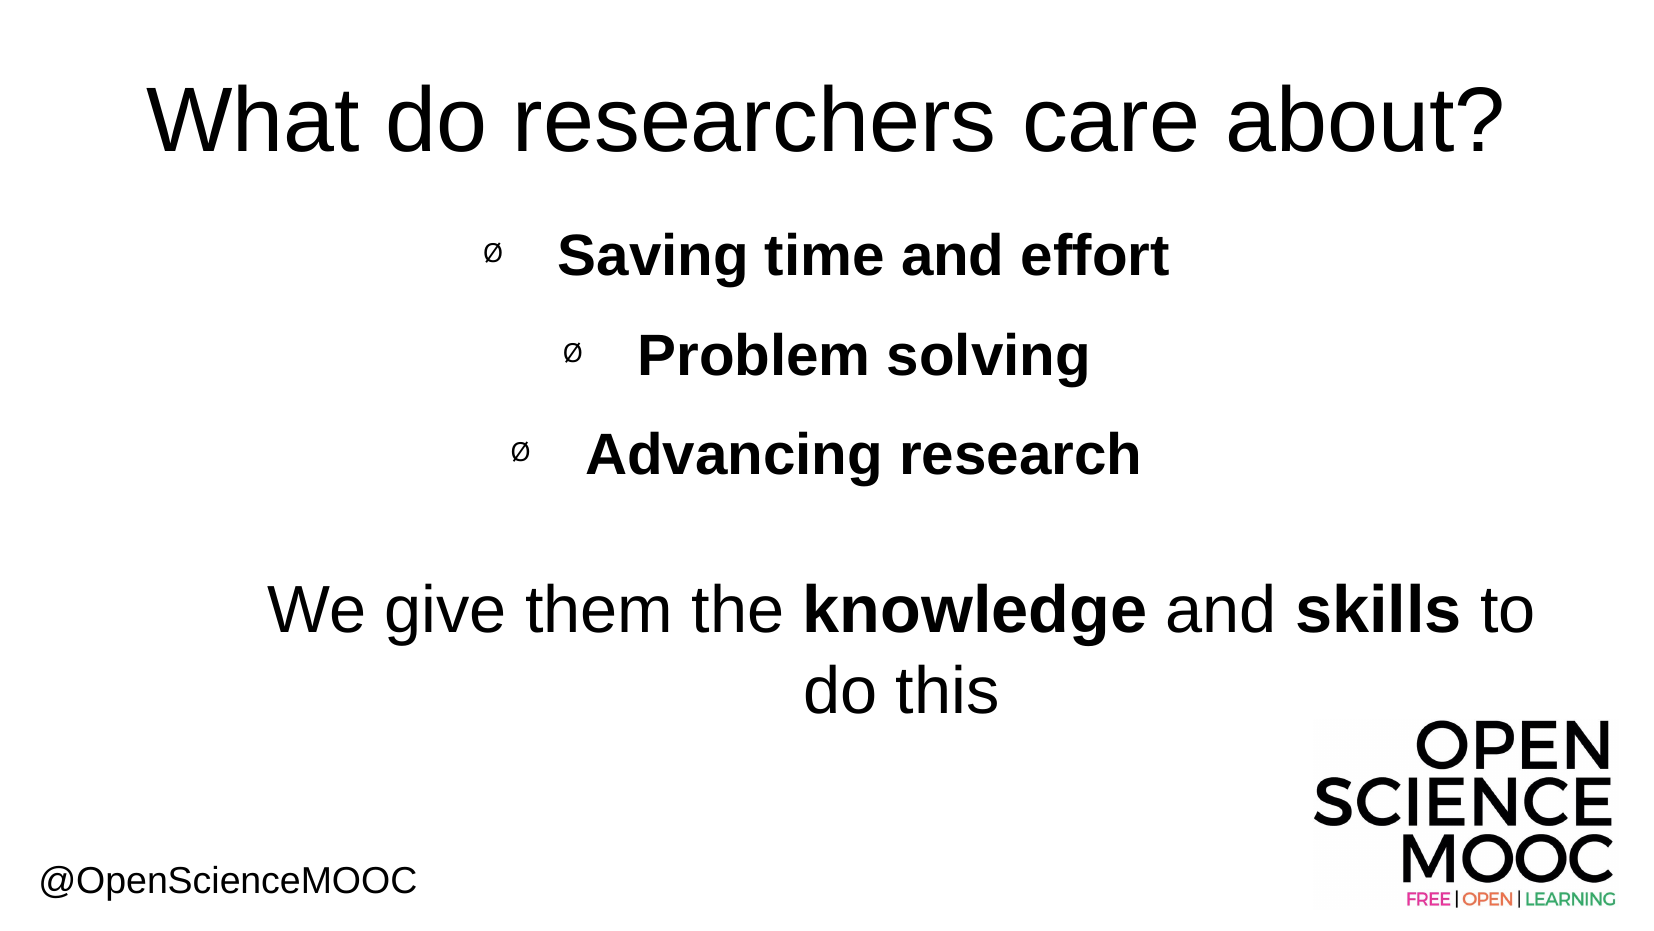

# What do researchers care about?
Saving time and effort
Problem solving
Advancing research
We give them the knowledge and skills to do this
@OpenScienceMOOC